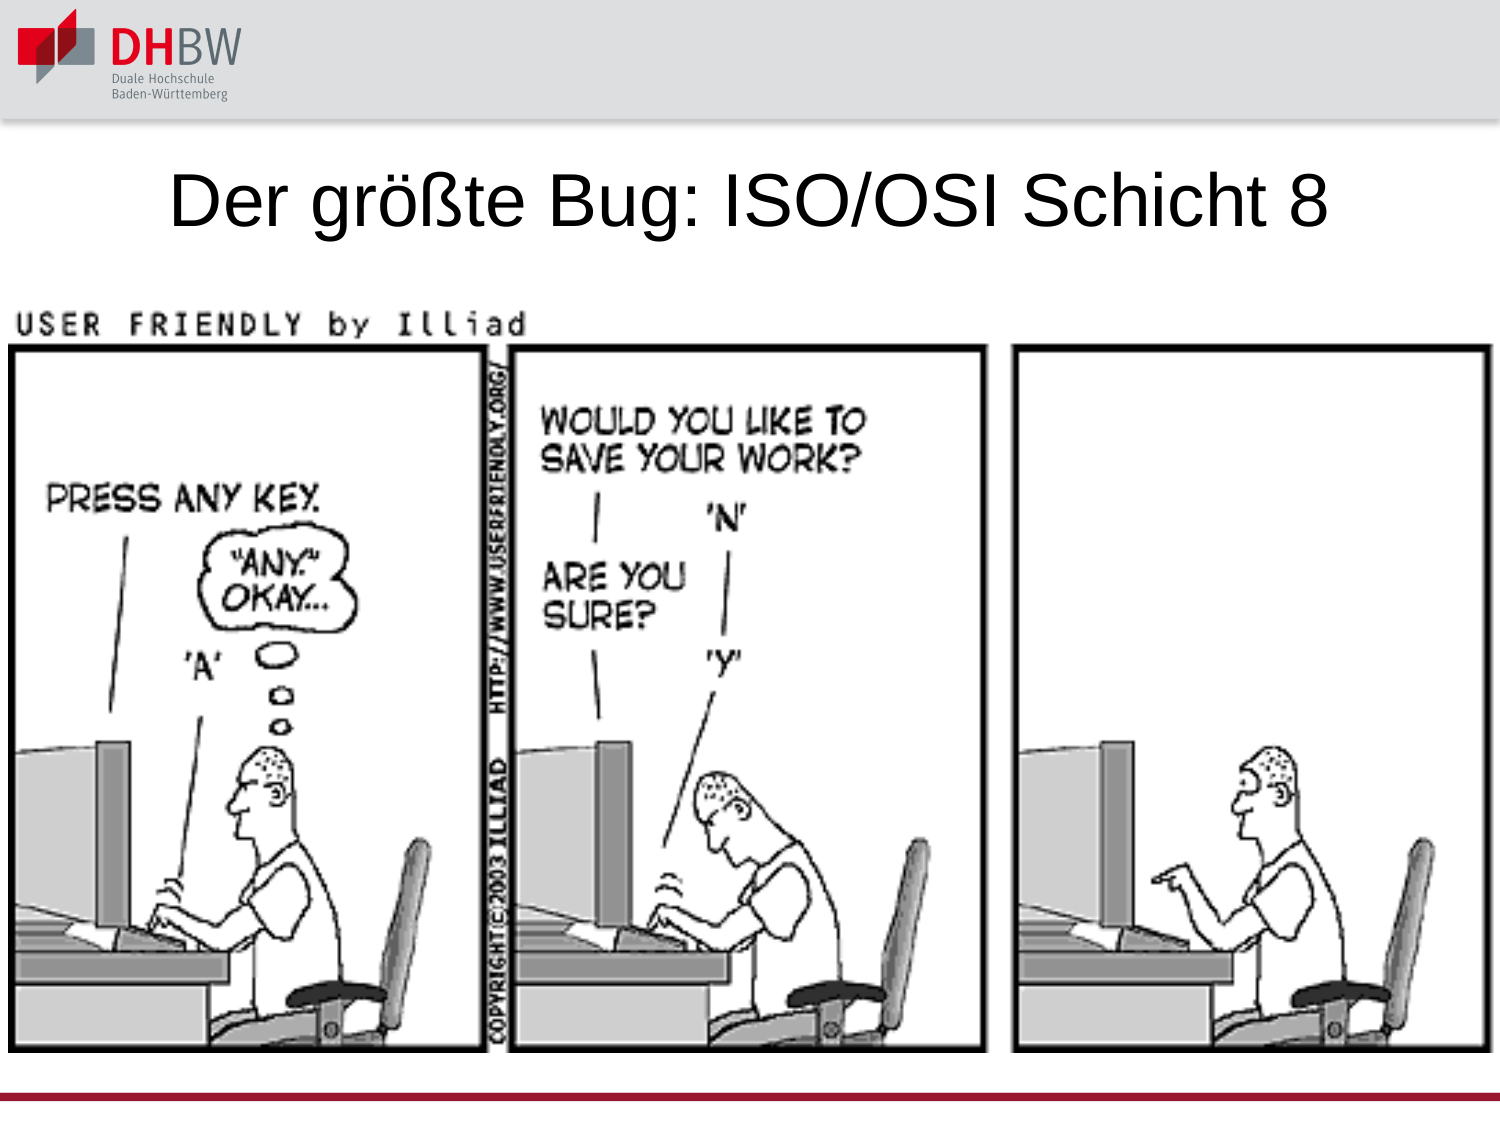

# Der größte Bug: ISO/OSI Schicht 8